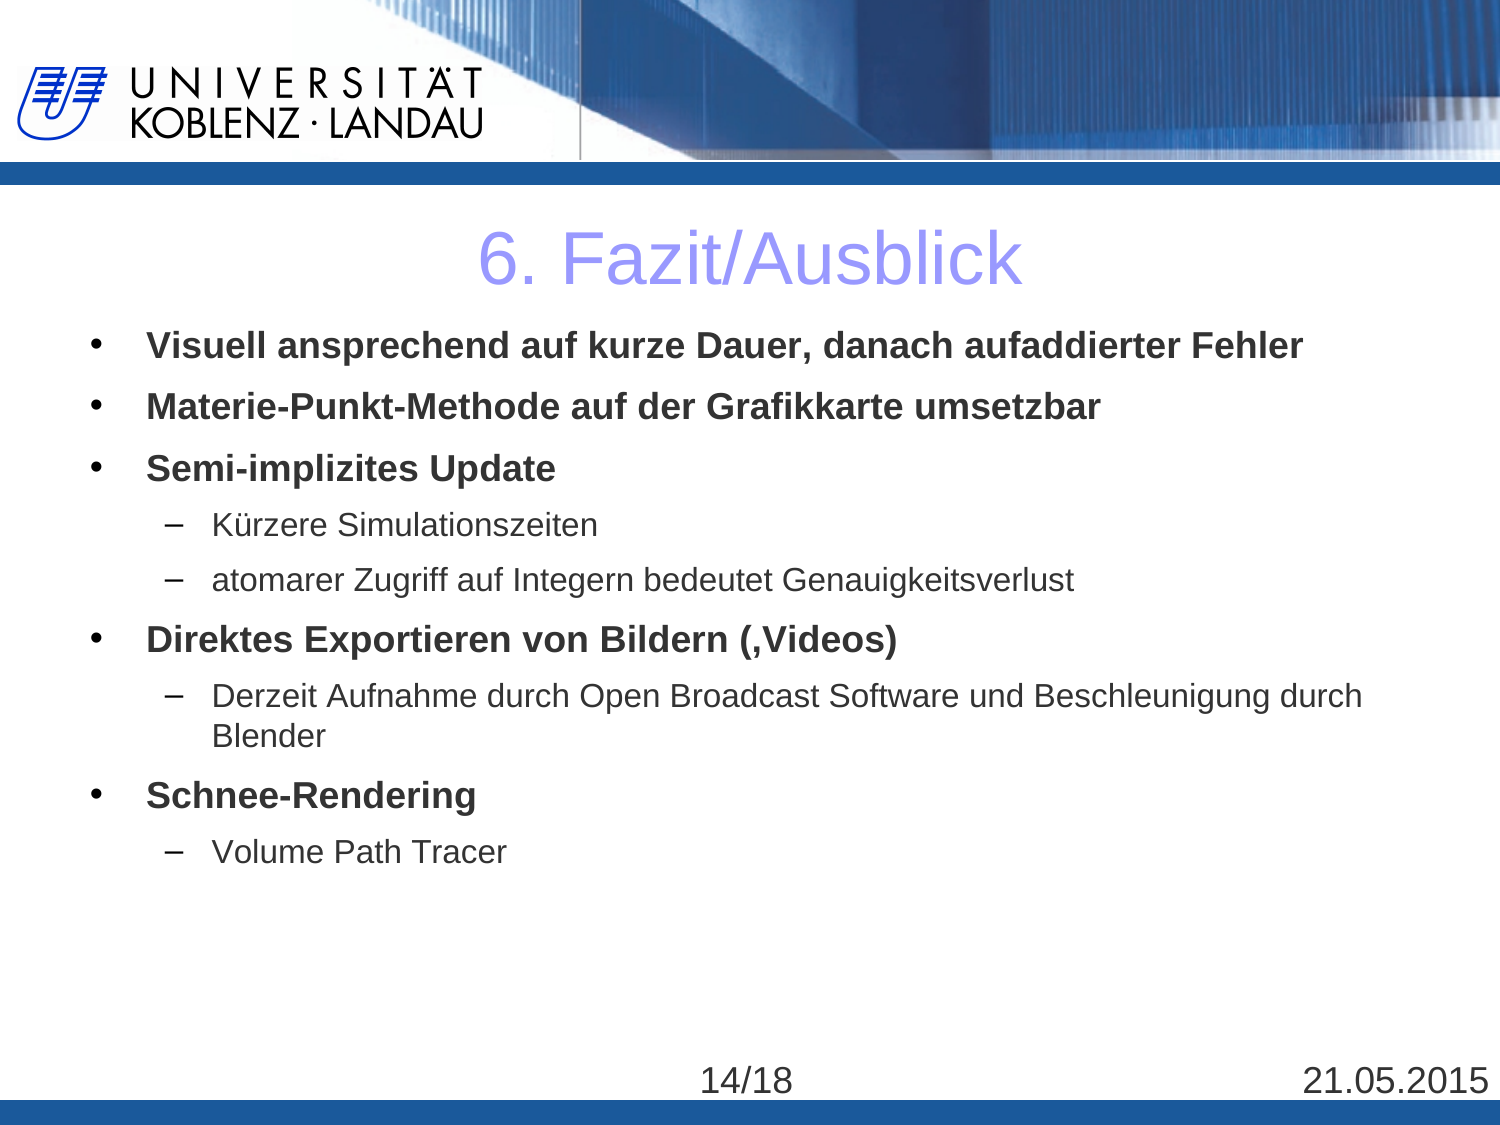

# 6. Fazit/Ausblick
Visuell ansprechend auf kurze Dauer, danach aufaddierter Fehler
Materie-Punkt-Methode auf der Grafikkarte umsetzbar
Semi-implizites Update
Kürzere Simulationszeiten
atomarer Zugriff auf Integern bedeutet Genauigkeitsverlust
Direktes Exportieren von Bildern (,Videos)
Derzeit Aufnahme durch Open Broadcast Software und Beschleunigung durch Blender
Schnee-Rendering
Volume Path Tracer
21.05.2015